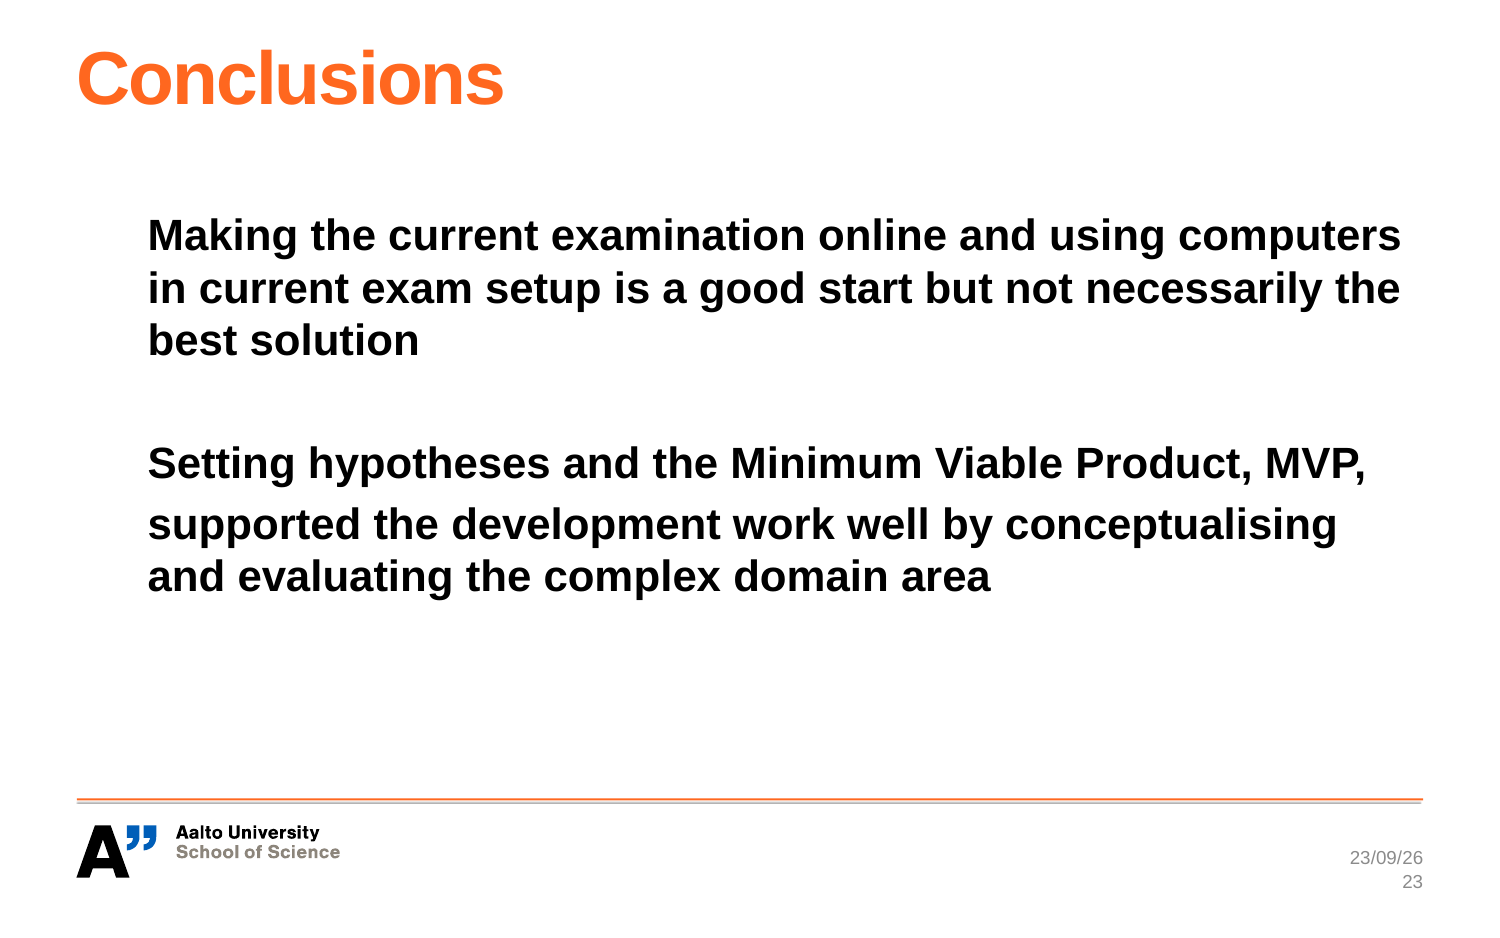

# Conclusions
Making the current examination online and using computers in current exam setup is a good start but not necessarily the best solution
Setting hypotheses and the Minimum Viable Product, MVP,
supported the development work well by conceptualising and evaluating the complex domain area